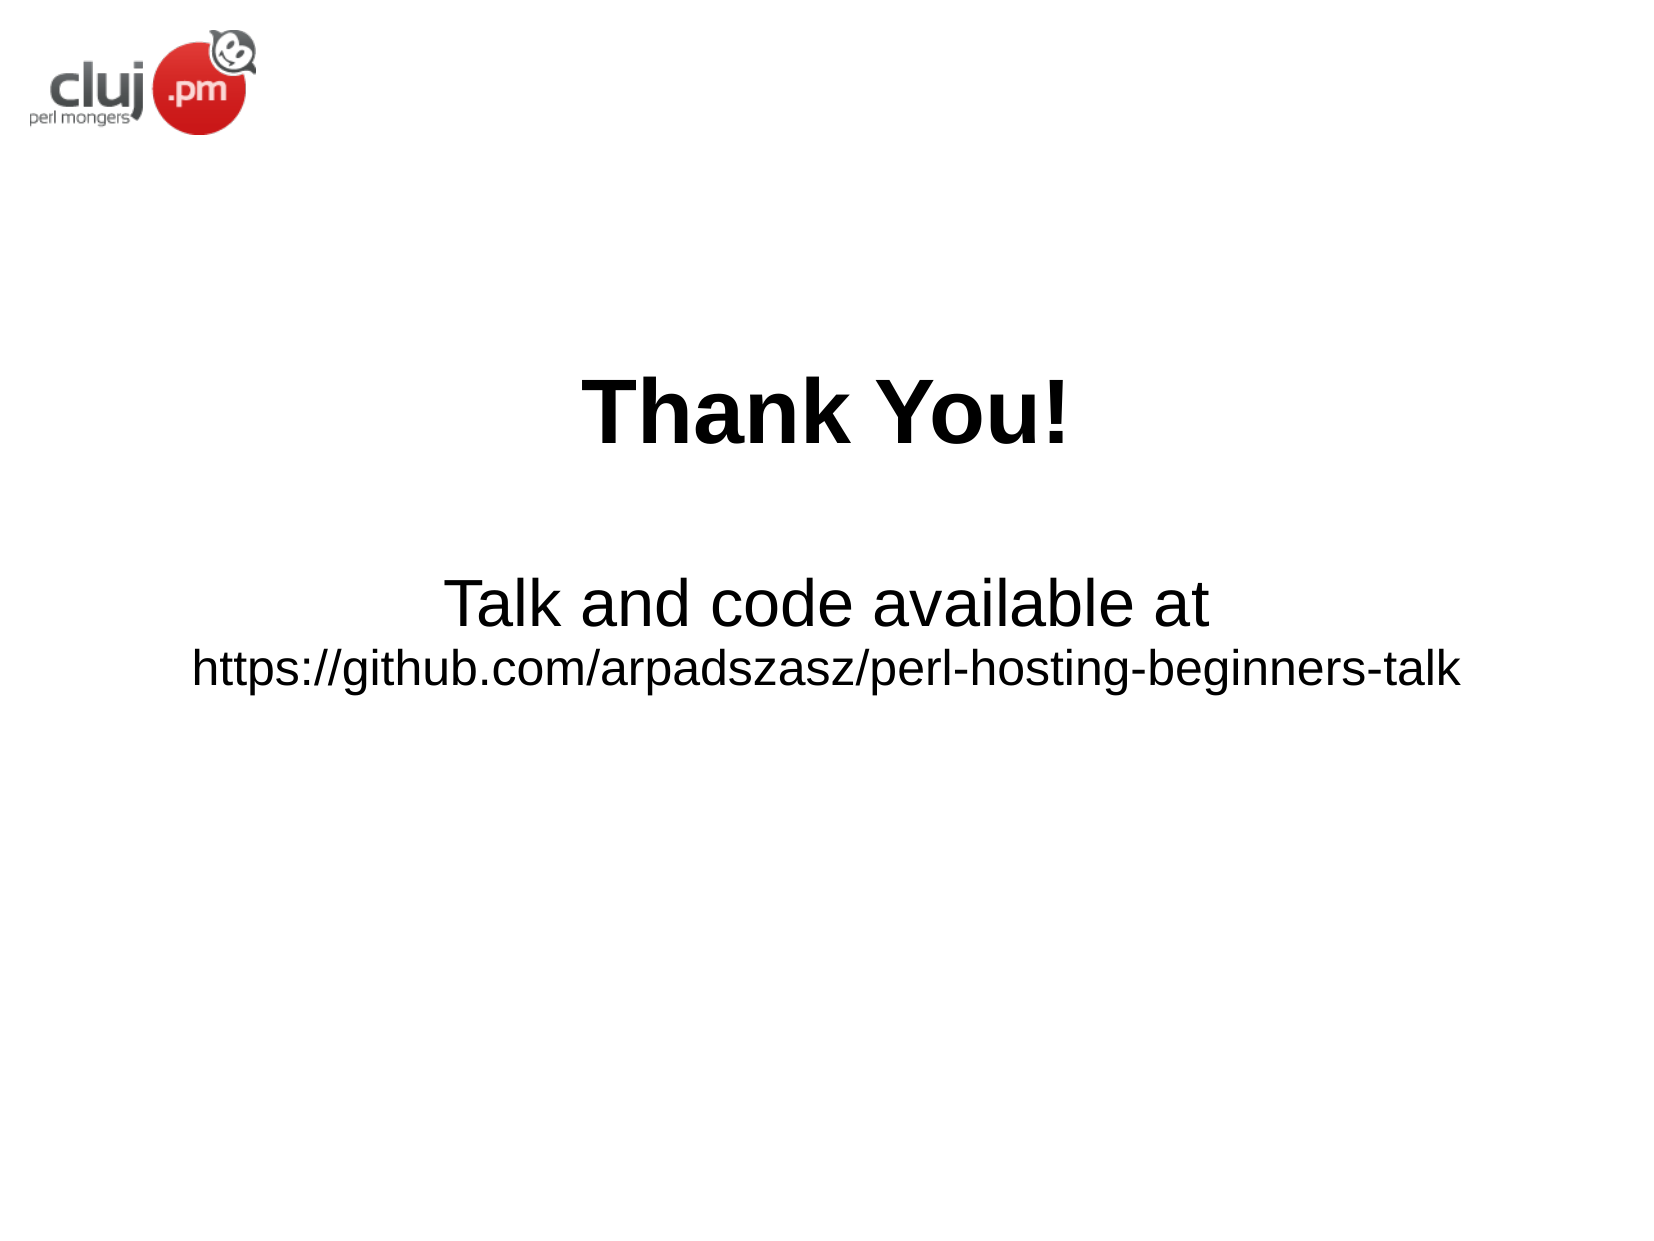

# Thank You! Talk and code available at https://github.com/arpadszasz/perl-hosting-beginners-talk